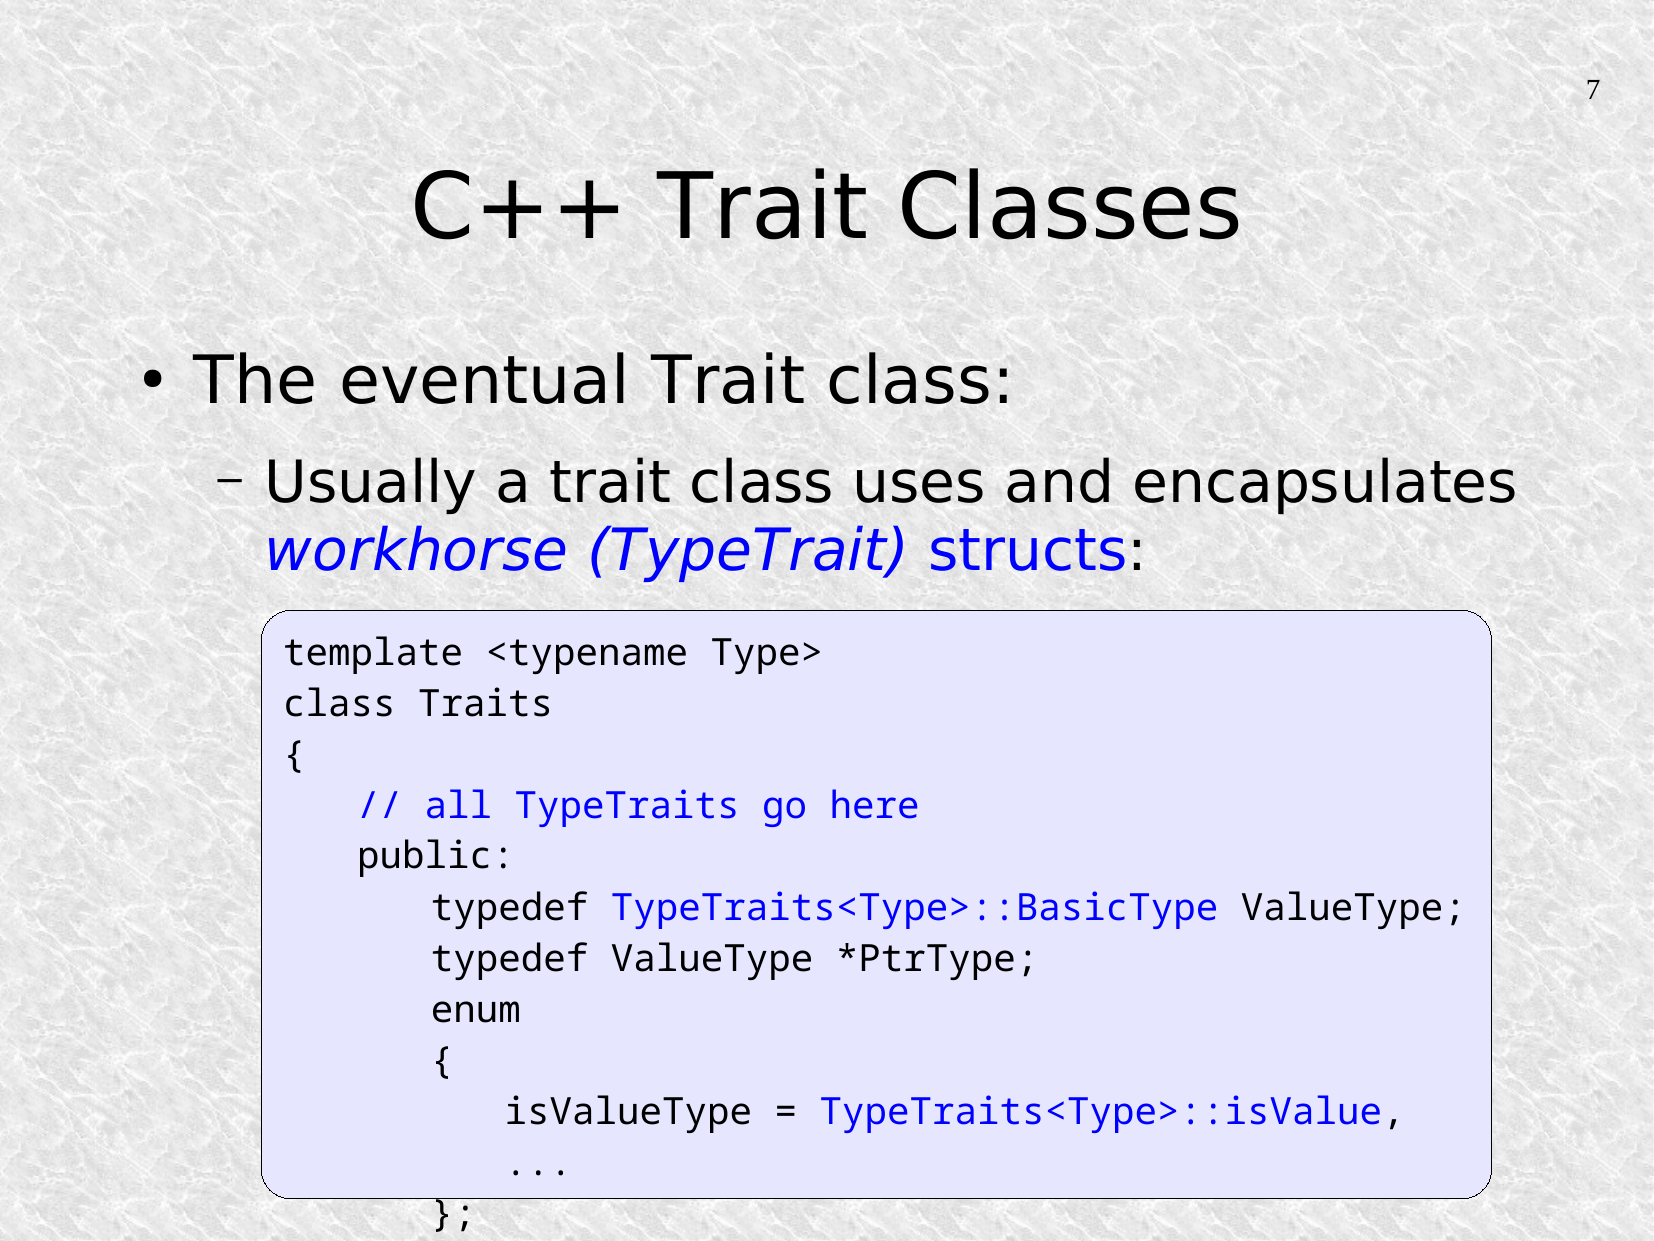

7
# C++ Trait Classes
The eventual Trait class:
Usually a trait class uses and encapsulates workhorse (TypeTrait) structs:
template <typename Type>
class Traits
{
	// all TypeTraits go here
	public:
		typedef TypeTraits<Type>::BasicType ValueType;
		typedef ValueType *PtrType;
		enum
		{
			isValueType = TypeTraits<Type>::isValue,
			...
		};
	};